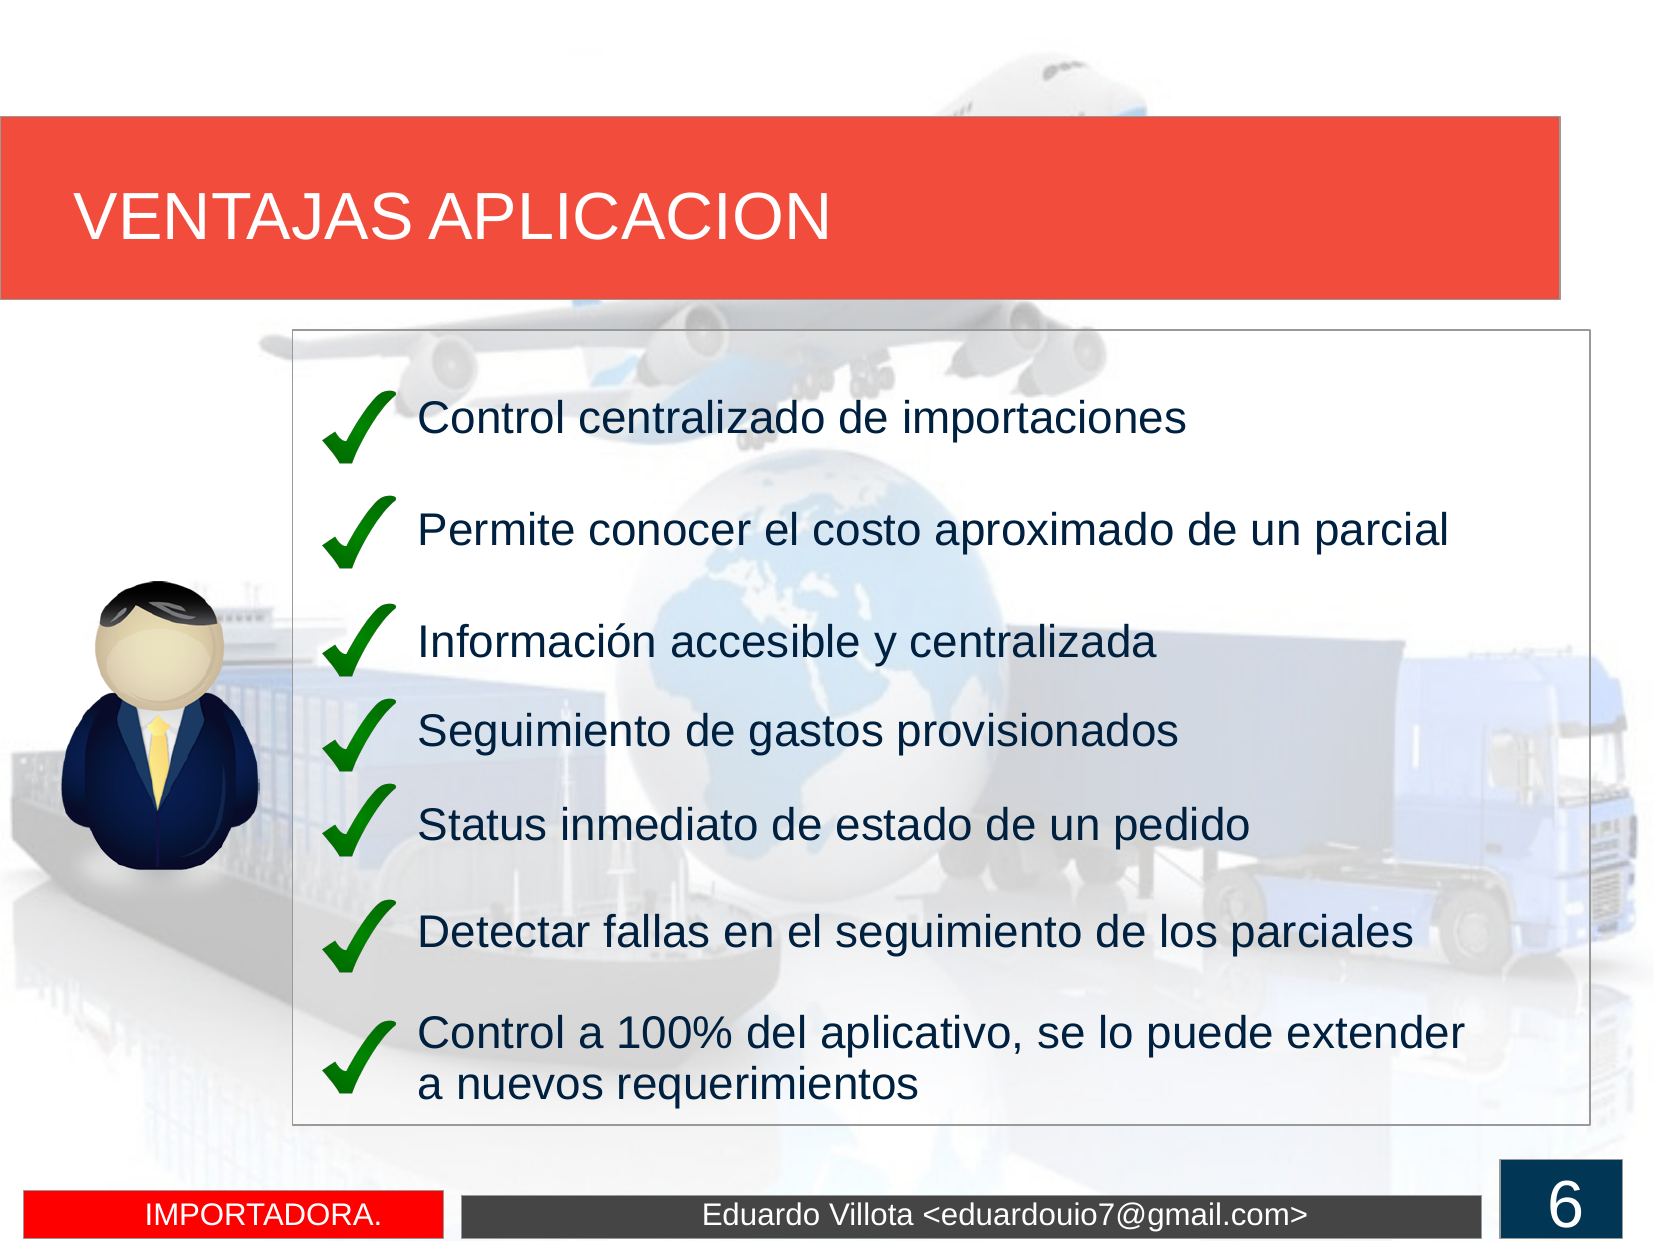

VENTAJAS APLICACION
Control centralizado de importaciones
Permite conocer el costo aproximado de un parcial
Información accesible y centralizada
Seguimiento de gastos provisionados
Status inmediato de estado de un pedido
Detectar fallas en el seguimiento de los parciales
Control a 100% del aplicativo, se lo puede extender
a nuevos requerimientos
6
IMPORTADORA.
Eduardo Villota <eduardouio7@gmail.com>